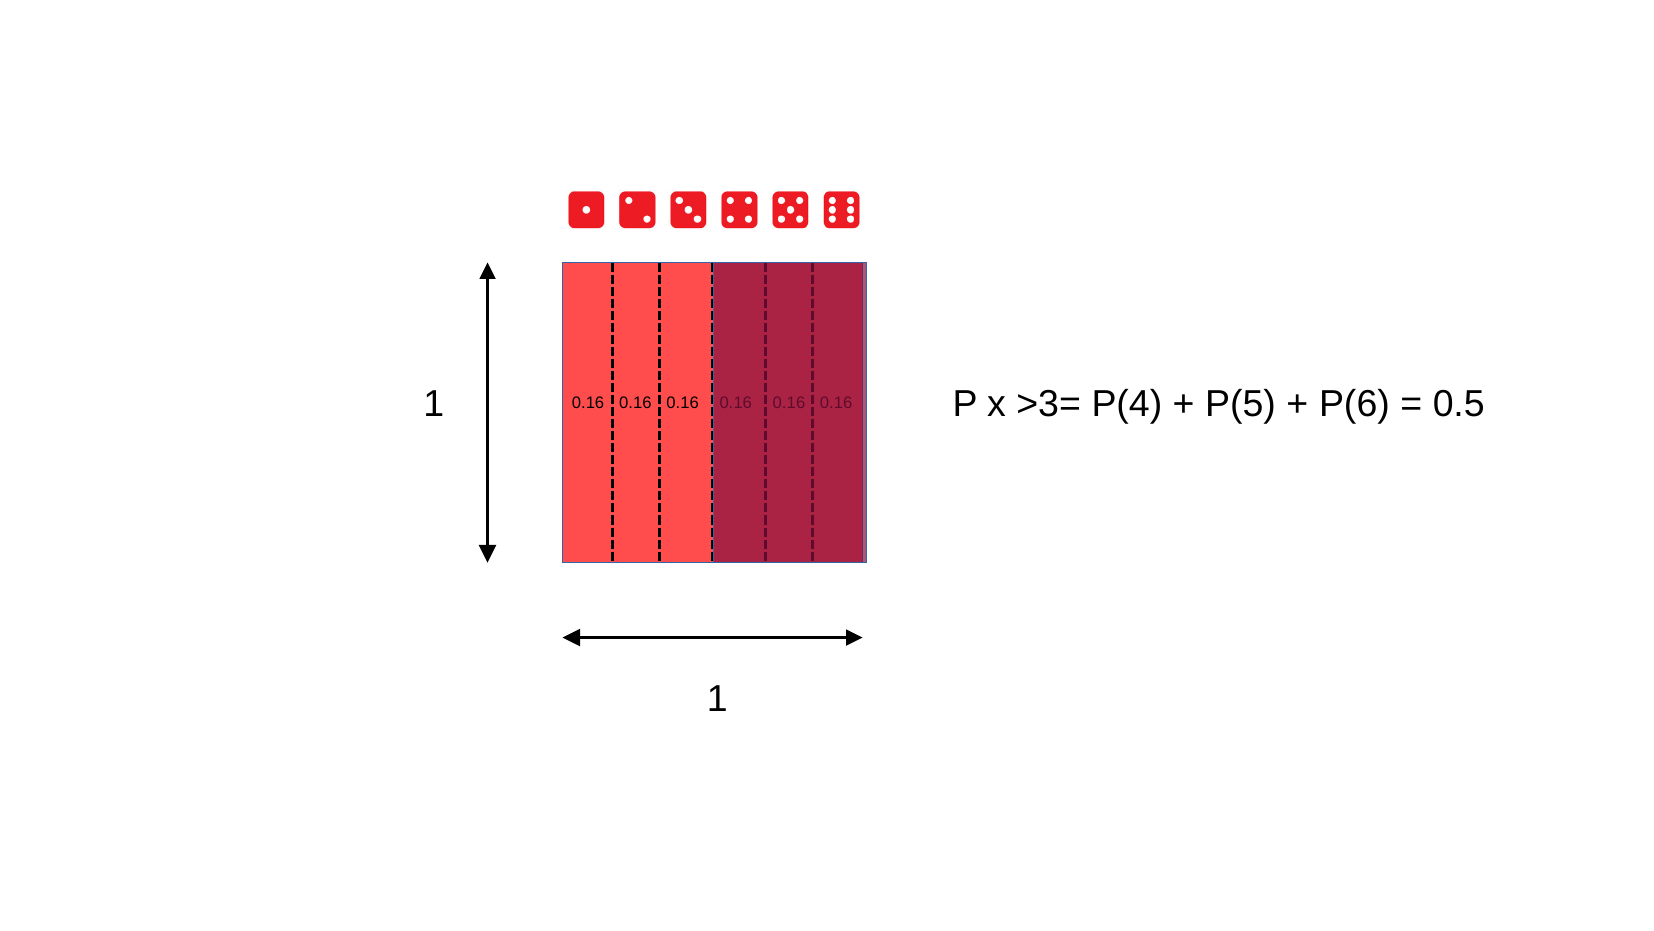

1
P x >3= P(4) + P(5) + P(6) = 0.5
0.16
0.16
0.16
0.16
0.16
0.16
1